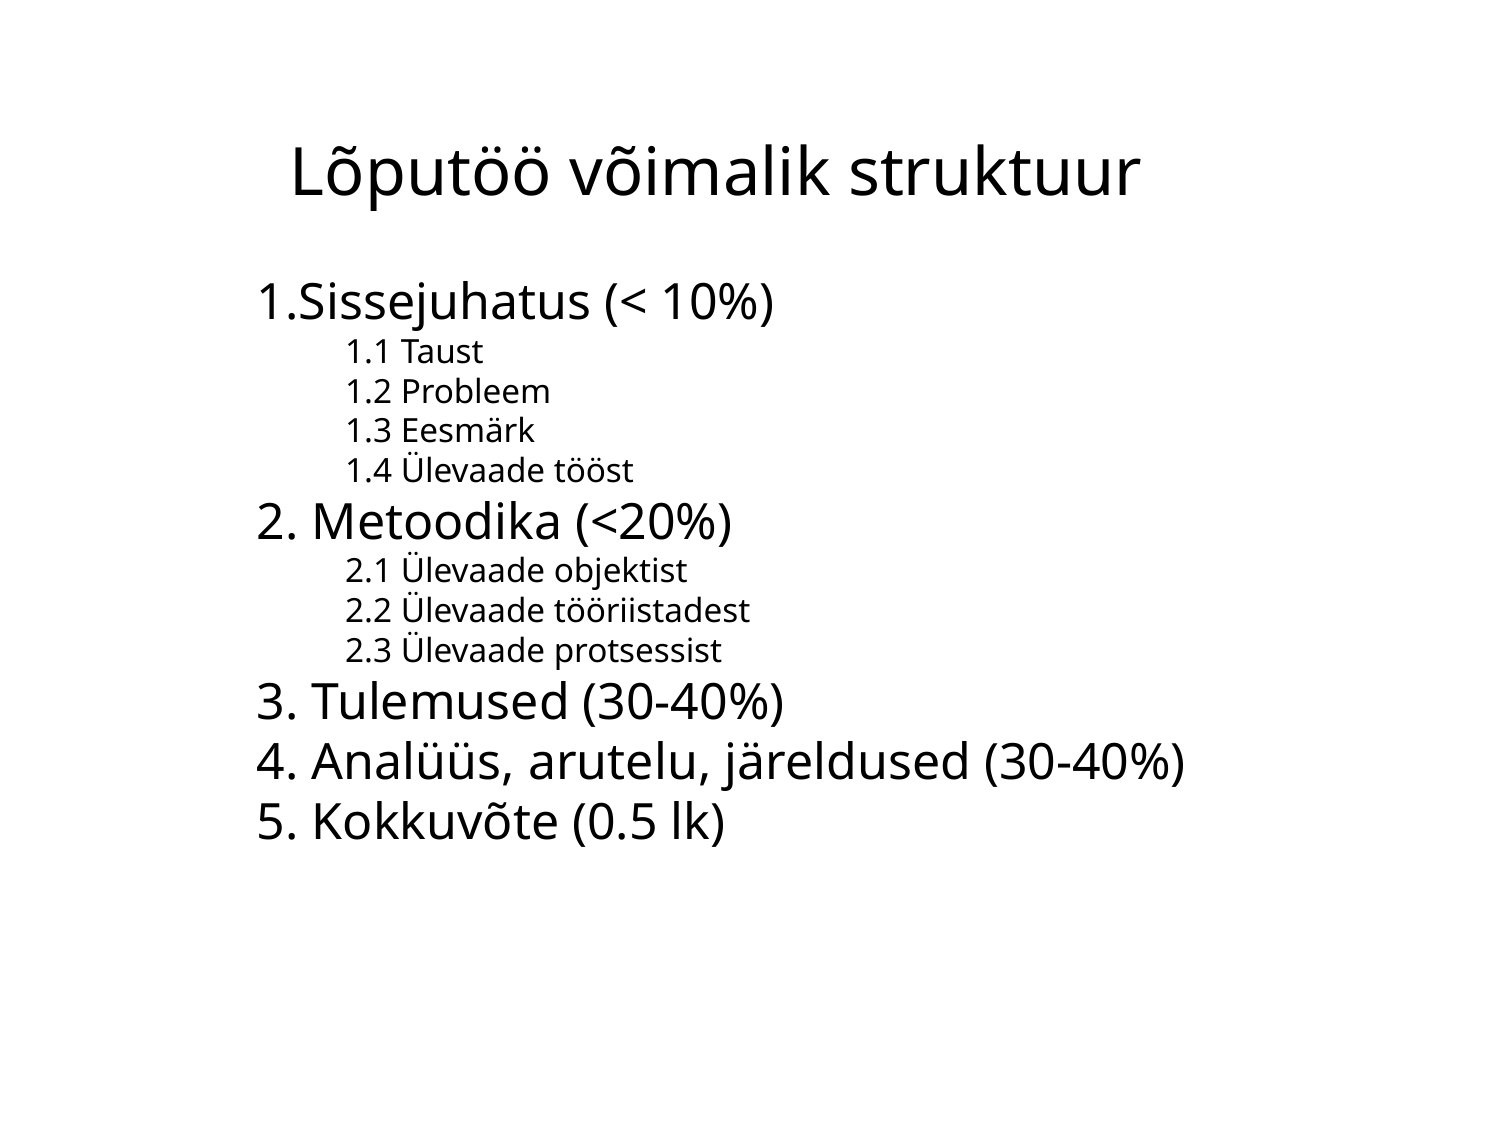

Lõputöö võimalik struktuur
Sissejuhatus (< 10%)
	1.1 Taust
 	1.2 Probleem
 	1.3 Eesmärk
 	1.4 Ülevaade tööst
2. Metoodika (<20%)
	2.1 Ülevaade objektist
 	2.2 Ülevaade tööriistadest
 	2.3 Ülevaade protsessist
3. Tulemused (30-40%)
4. Analüüs, arutelu, järeldused (30-40%)
5. Kokkuvõte (0.5 lk)